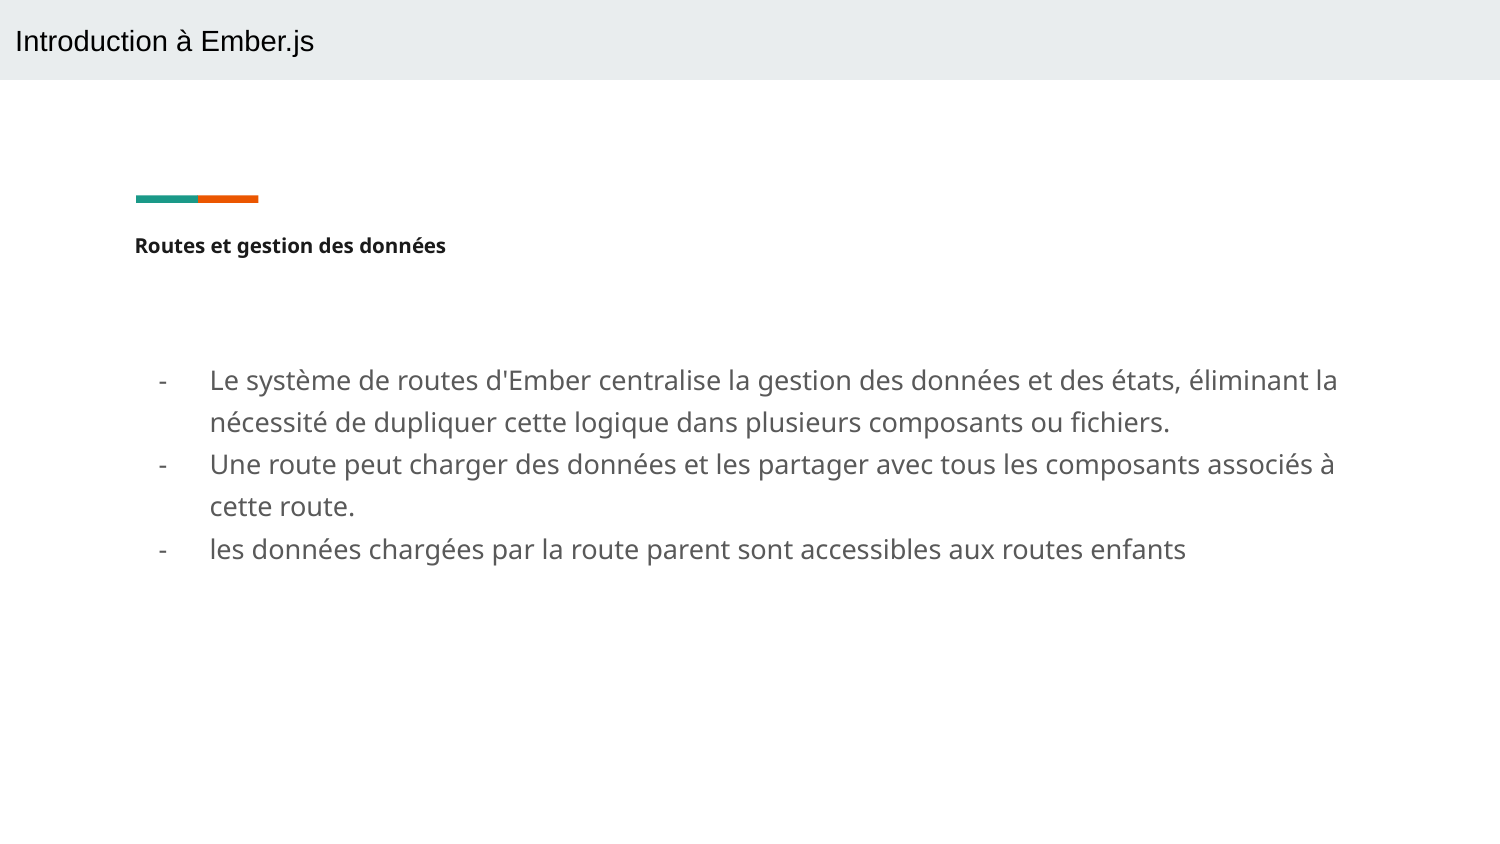

# Routes et gestion des données
Le système de routes d'Ember centralise la gestion des données et des états, éliminant la nécessité de dupliquer cette logique dans plusieurs composants ou fichiers.
Une route peut charger des données et les partager avec tous les composants associés à cette route.
les données chargées par la route parent sont accessibles aux routes enfants